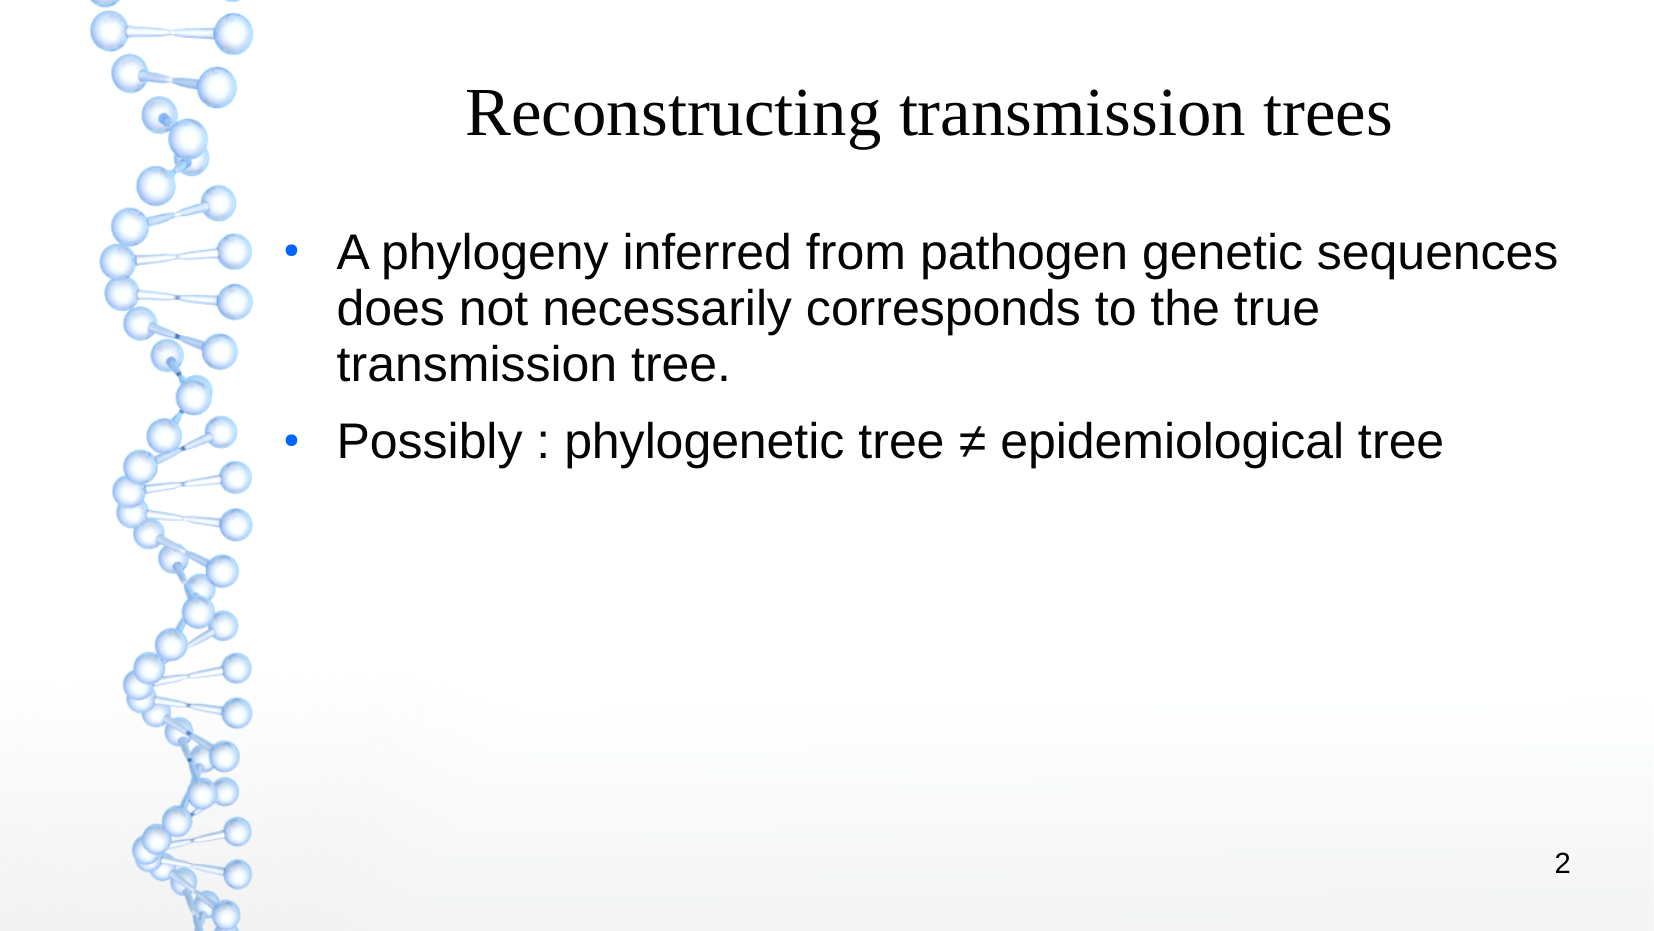

# Reconstructing transmission trees
A phylogeny inferred from pathogen genetic sequences does not necessarily corresponds to the true transmission tree.
Possibly : phylogenetic tree ≠ epidemiological tree
2